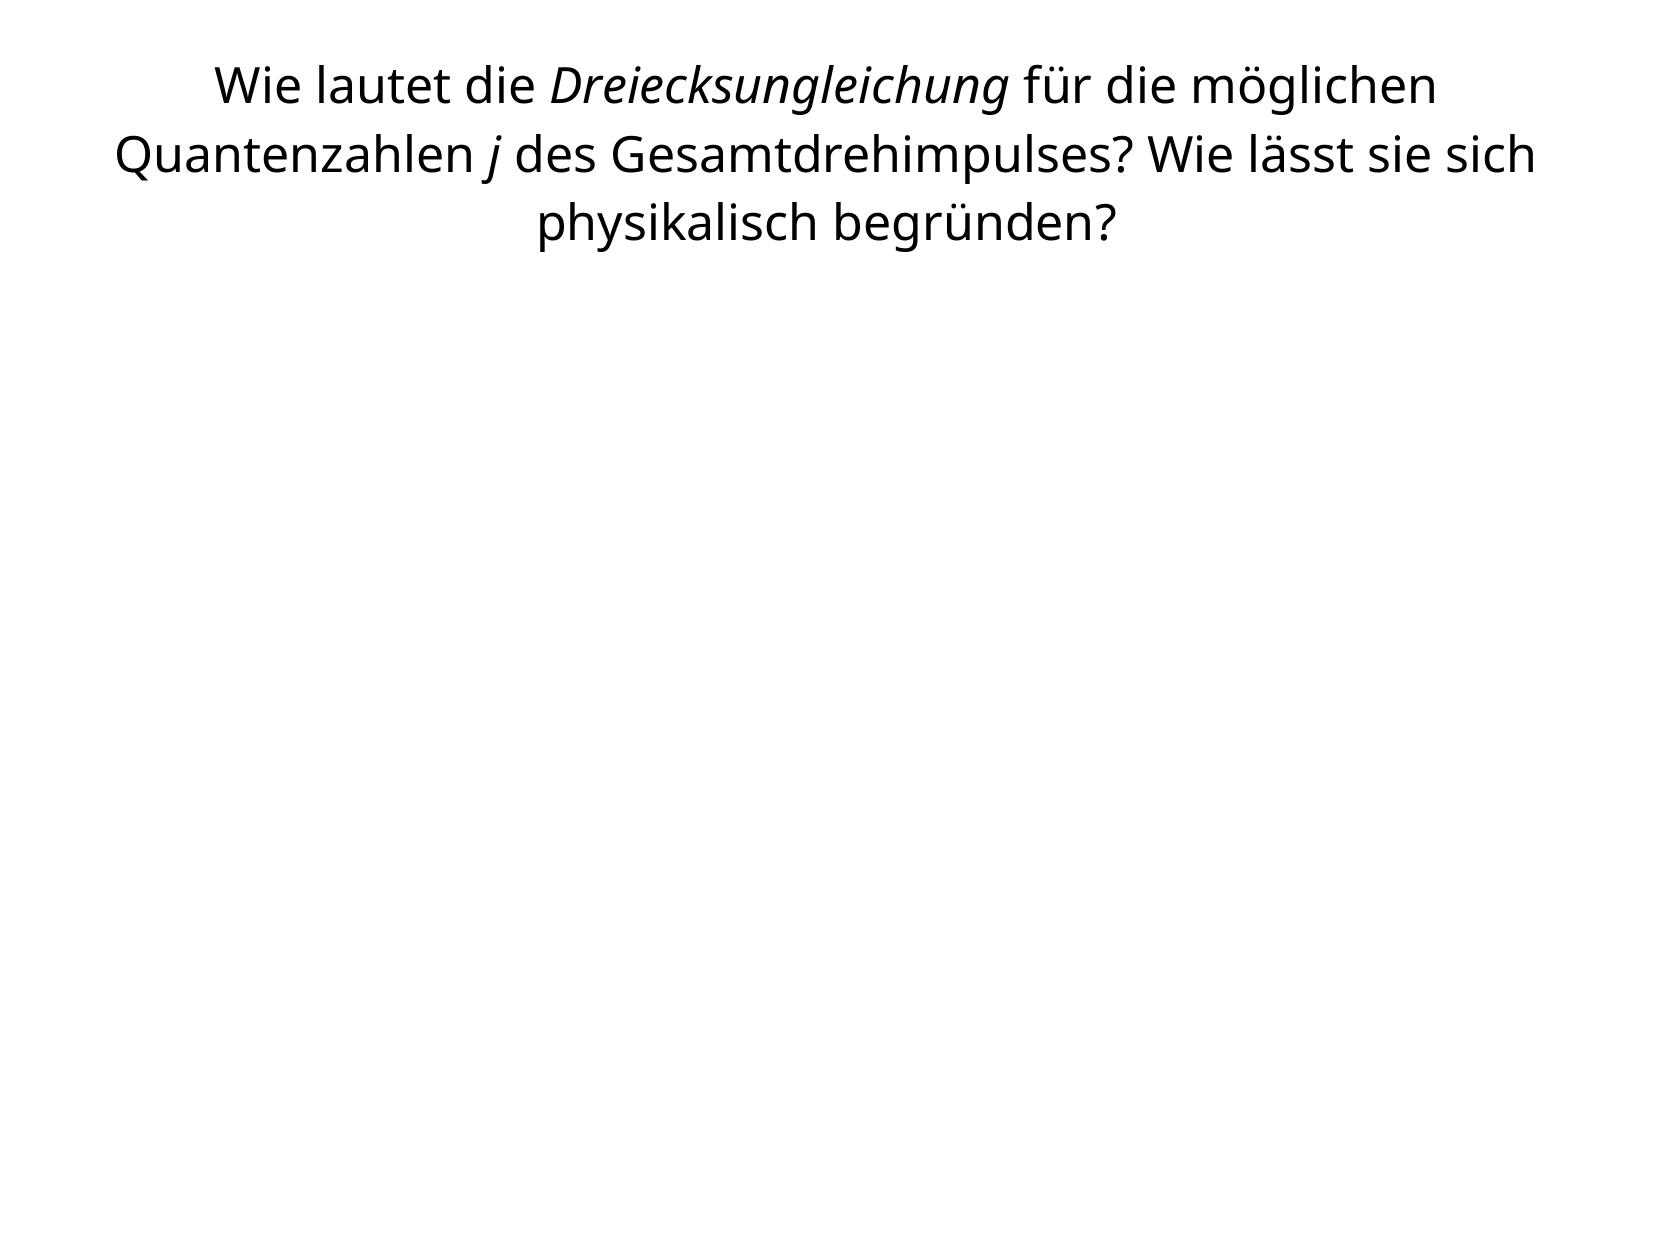

# Wie lautet die Dreiecksungleichung für die möglichen Quantenzahlen j des Gesamtdrehimpulses? Wie lässt sie sich physikalisch begründen?